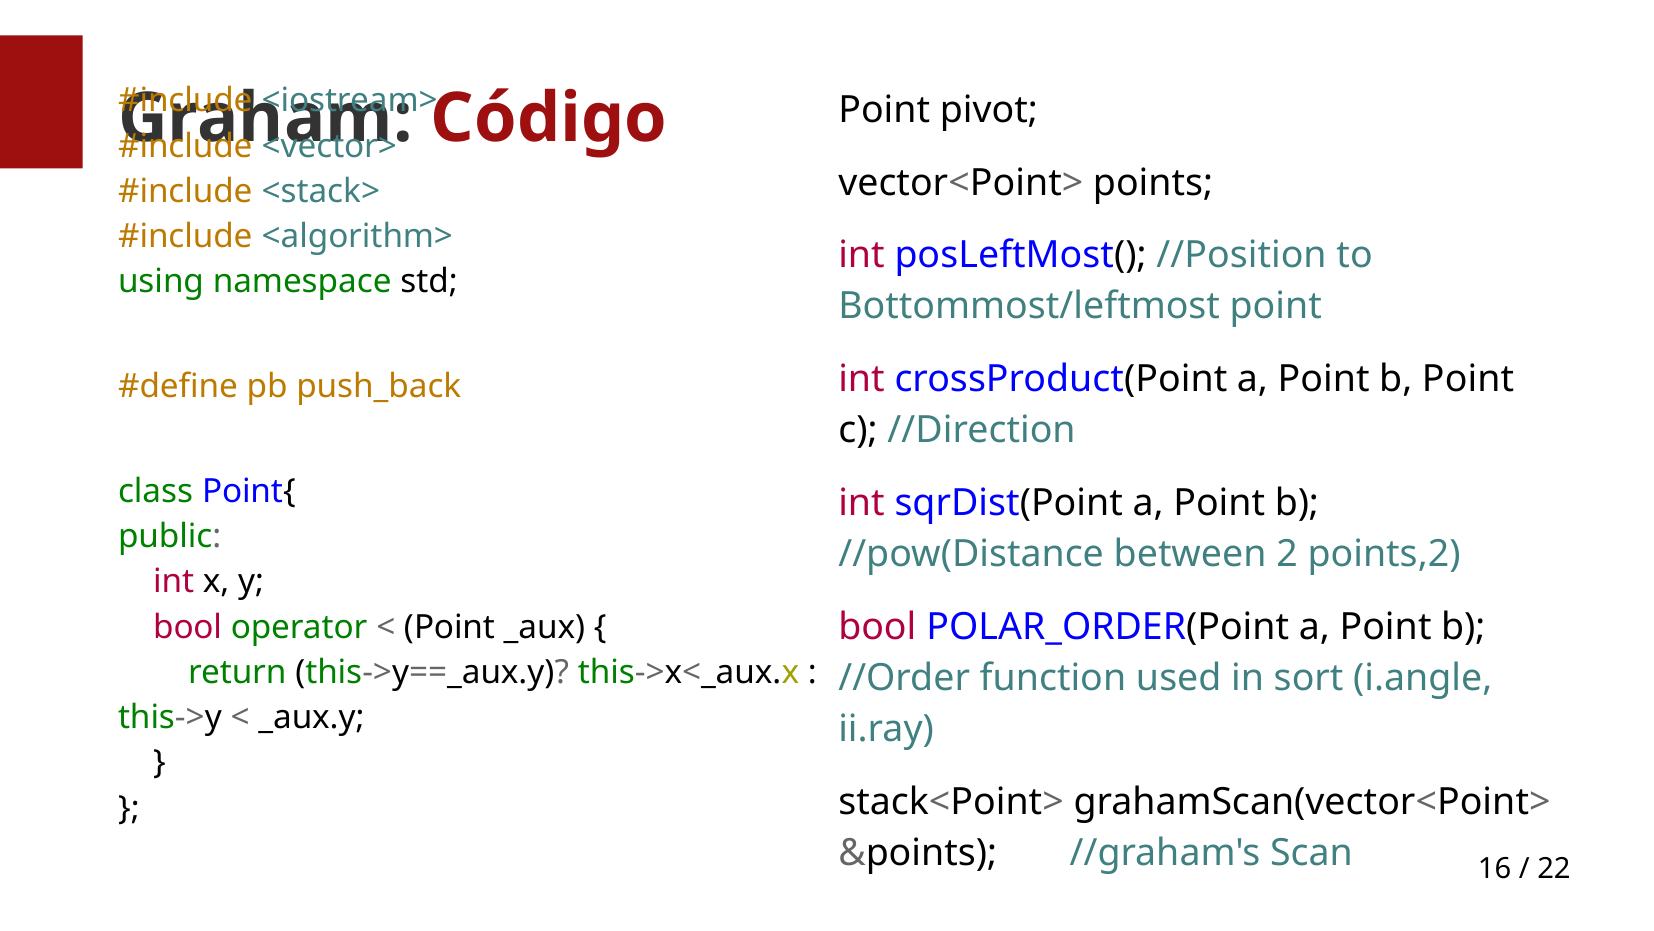

# Graham: Código
Point pivot;
vector<Point> points;
int posLeftMost(); //Position to Bottommost/leftmost point
int crossProduct(Point a, Point b, Point c); //Direction
int sqrDist(Point a, Point b);	 //pow(Distance between 2 points,2)
bool POLAR_ORDER(Point a, Point b); //Order function used in sort (i.angle, ii.ray)
stack<Point> grahamScan(vector<Point> &points);	 //graham's Scan
#include <iostream>
#include <vector>
#include <stack>
#include <algorithm>
using namespace std;
#define pb push_back
class Point{
public:
 int x, y;
 bool operator < (Point _aux) {
 return (this->y==_aux.y)? this->x<_aux.x : this->y < _aux.y;
 }
};
16